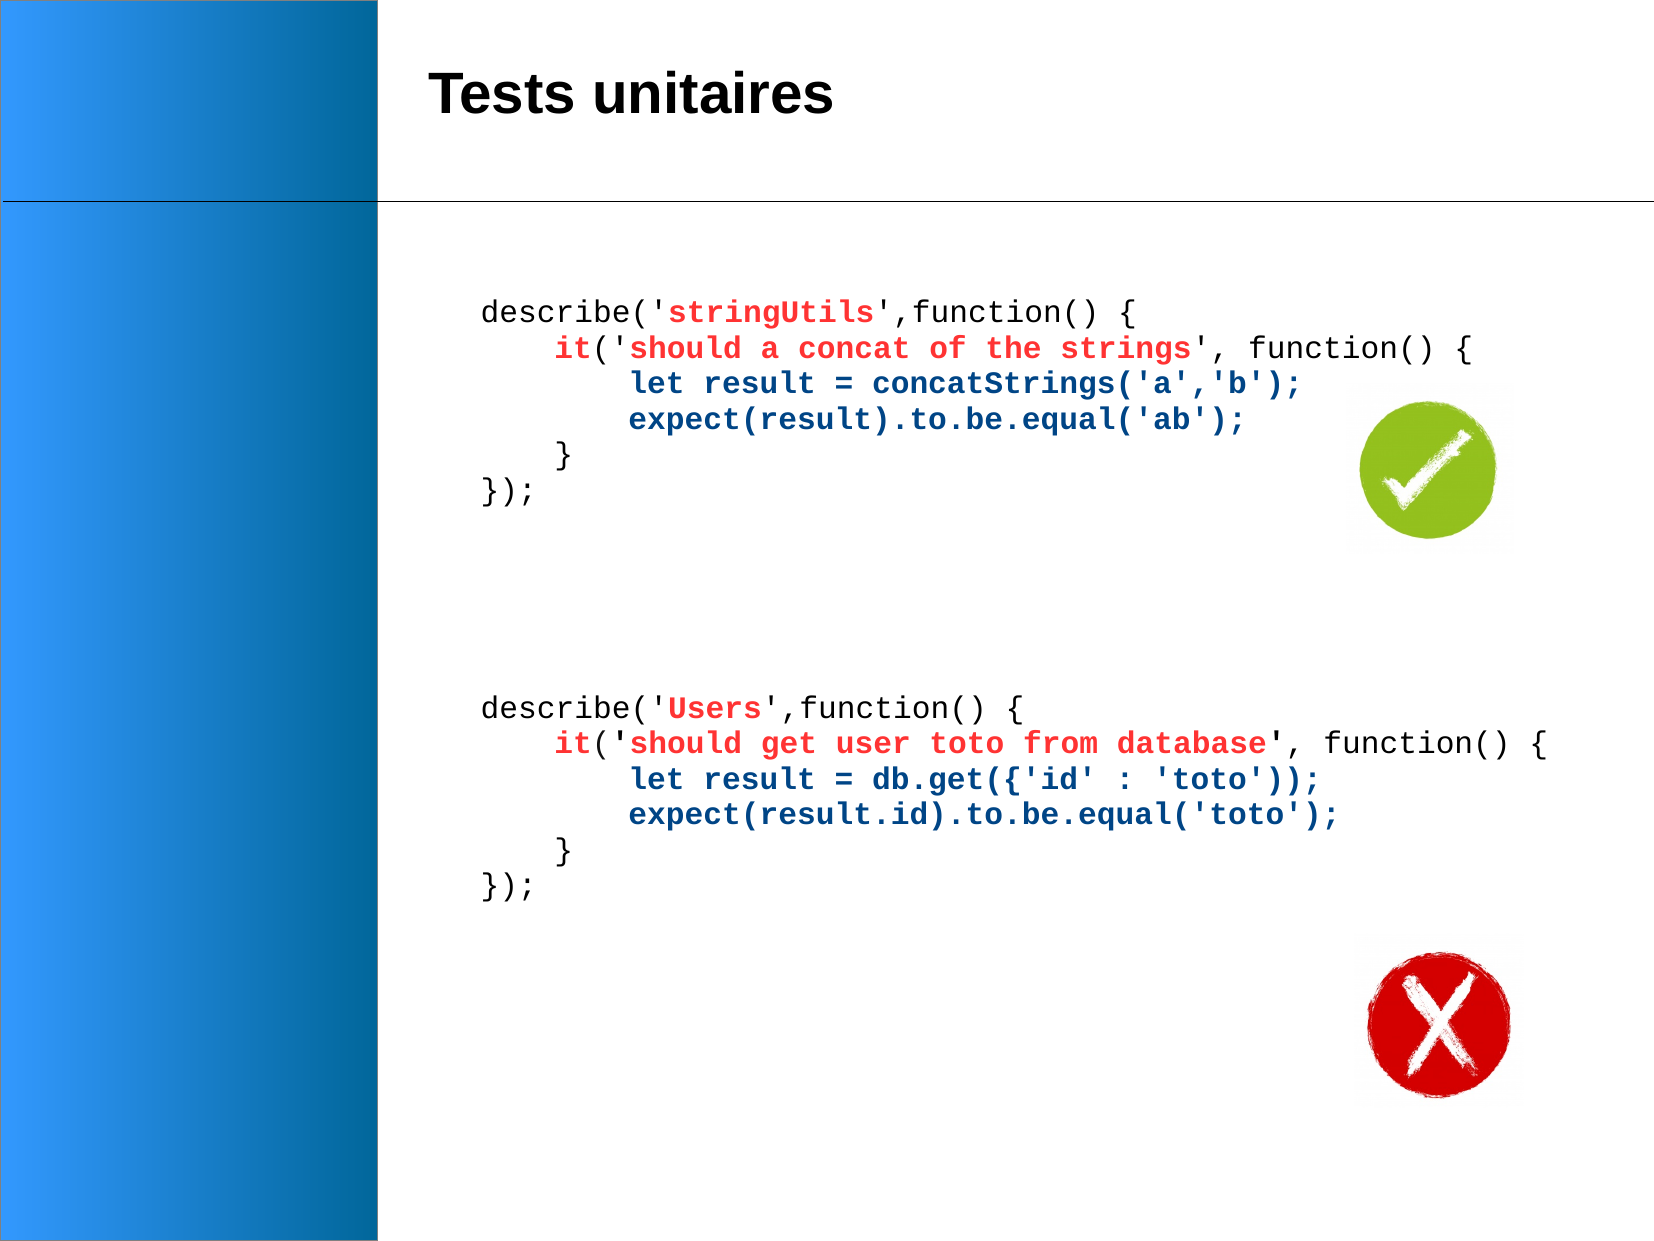

Tests unitaires
describe('stringUtils',function() {
	it('should a concat of the strings', function() {
		let result = concatStrings('a','b');
		expect(result).to.be.equal('ab');
	}
});
describe('Users',function() {
	it('should get user toto from database', function() {
		let result = db.get({'id' : 'toto'));
		expect(result.id).to.be.equal('toto');
	}
});